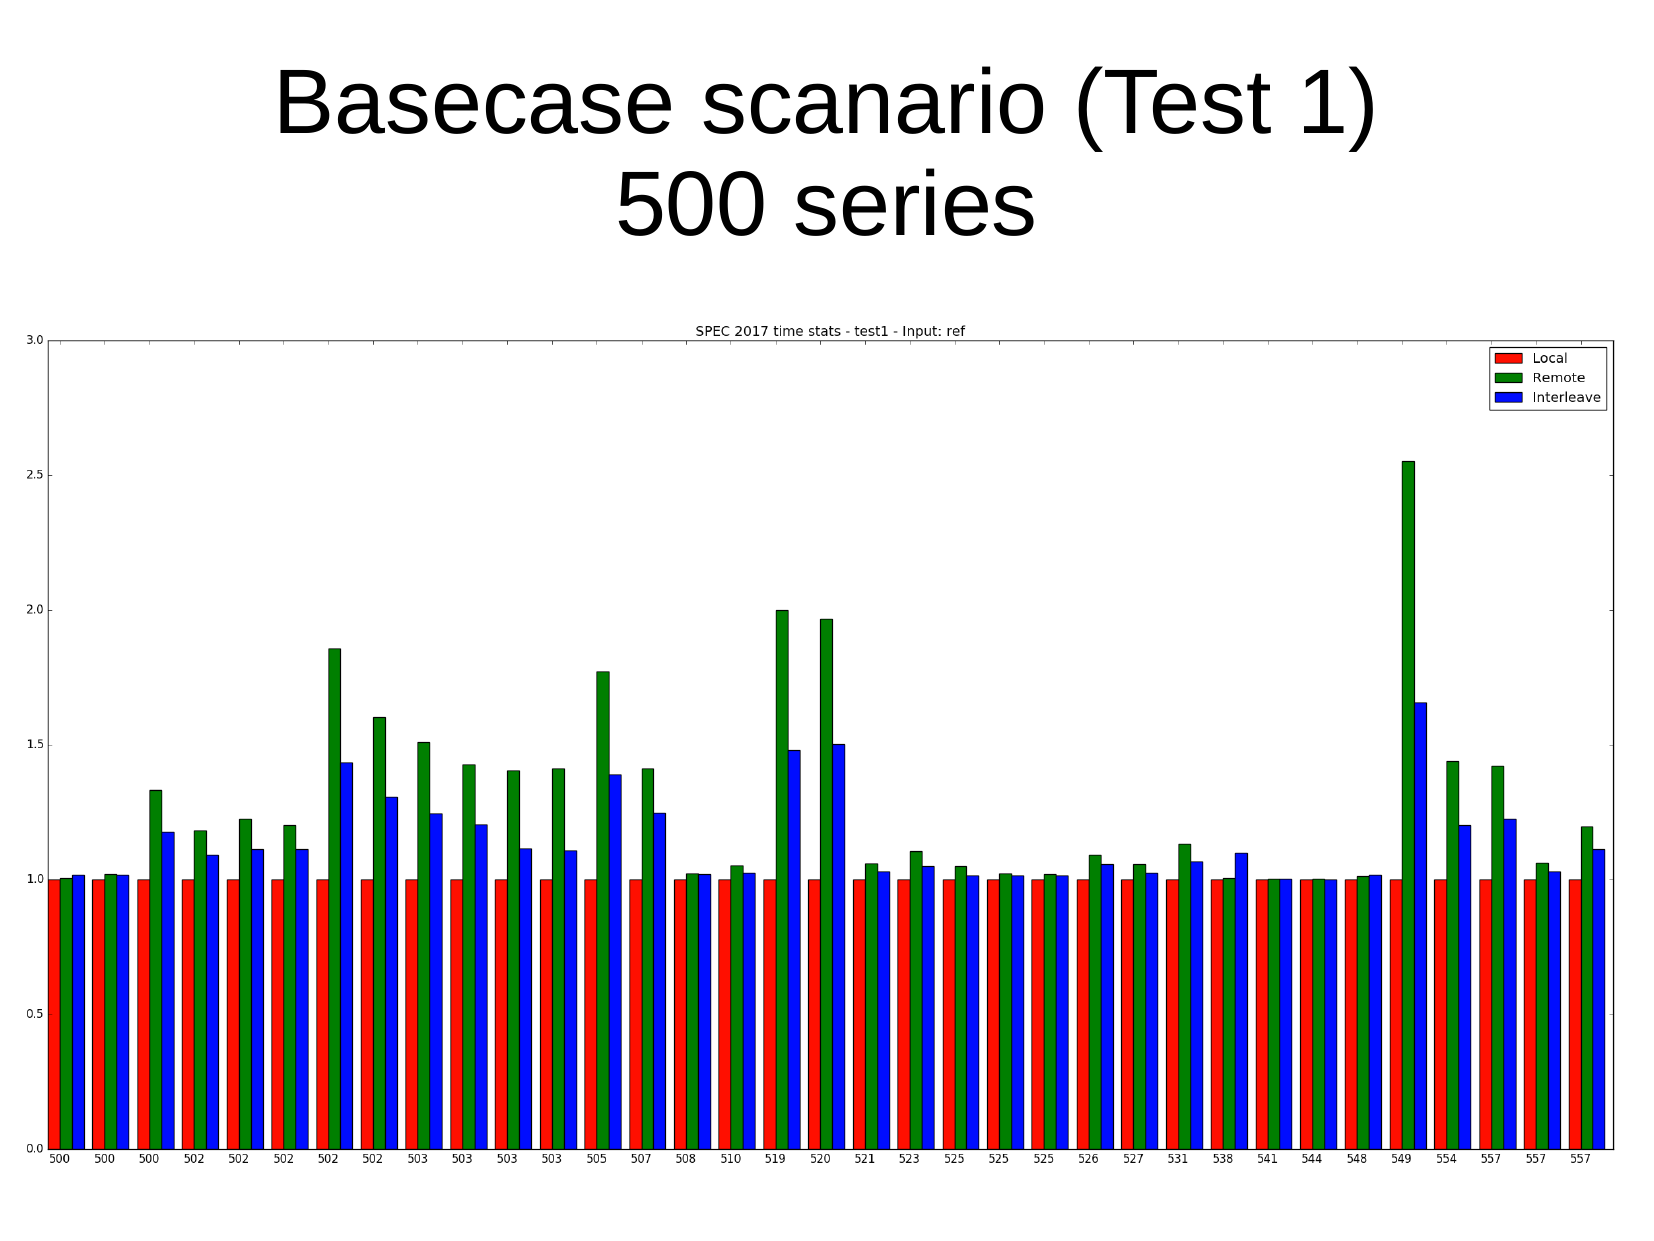

# Basecase scanario (Test 1) 500 series